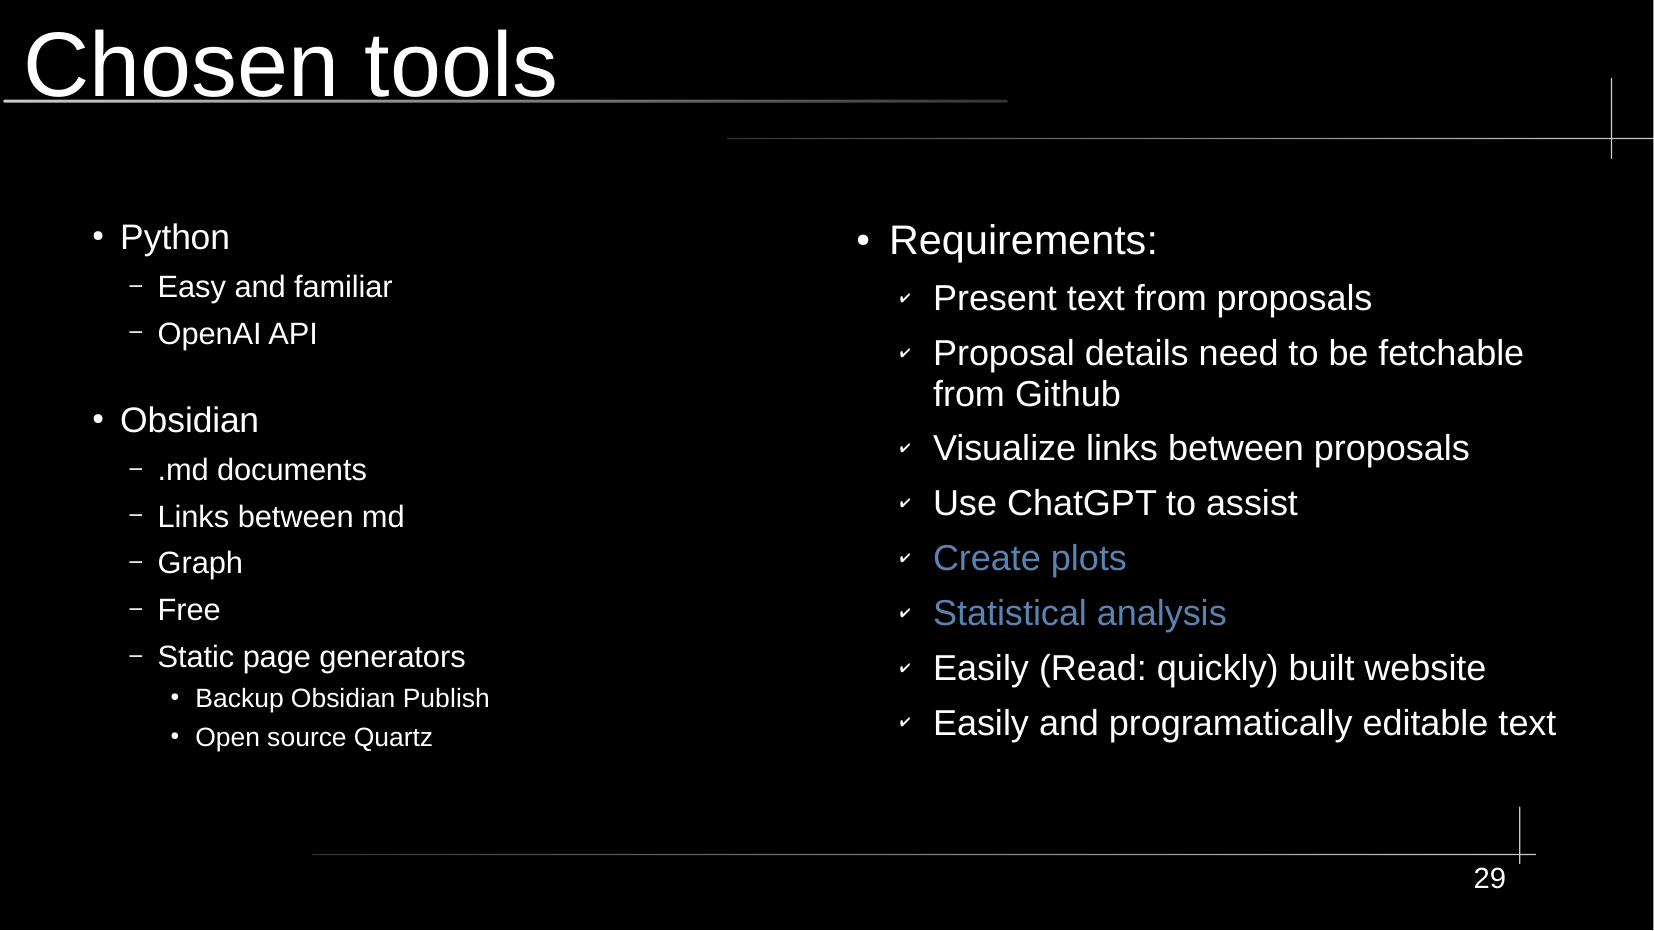

# Chosen tools
Python
Easy and familiar
OpenAI API
Obsidian
.md documents
Links between md
Graph
Free
Static page generators
Backup Obsidian Publish
Open source Quartz
Requirements:
Present text from proposals
Proposal details need to be fetchable from Github
Visualize links between proposals
Use ChatGPT to assist
Create plots
Statistical analysis
Easily (Read: quickly) built website
Easily and programatically editable text
29